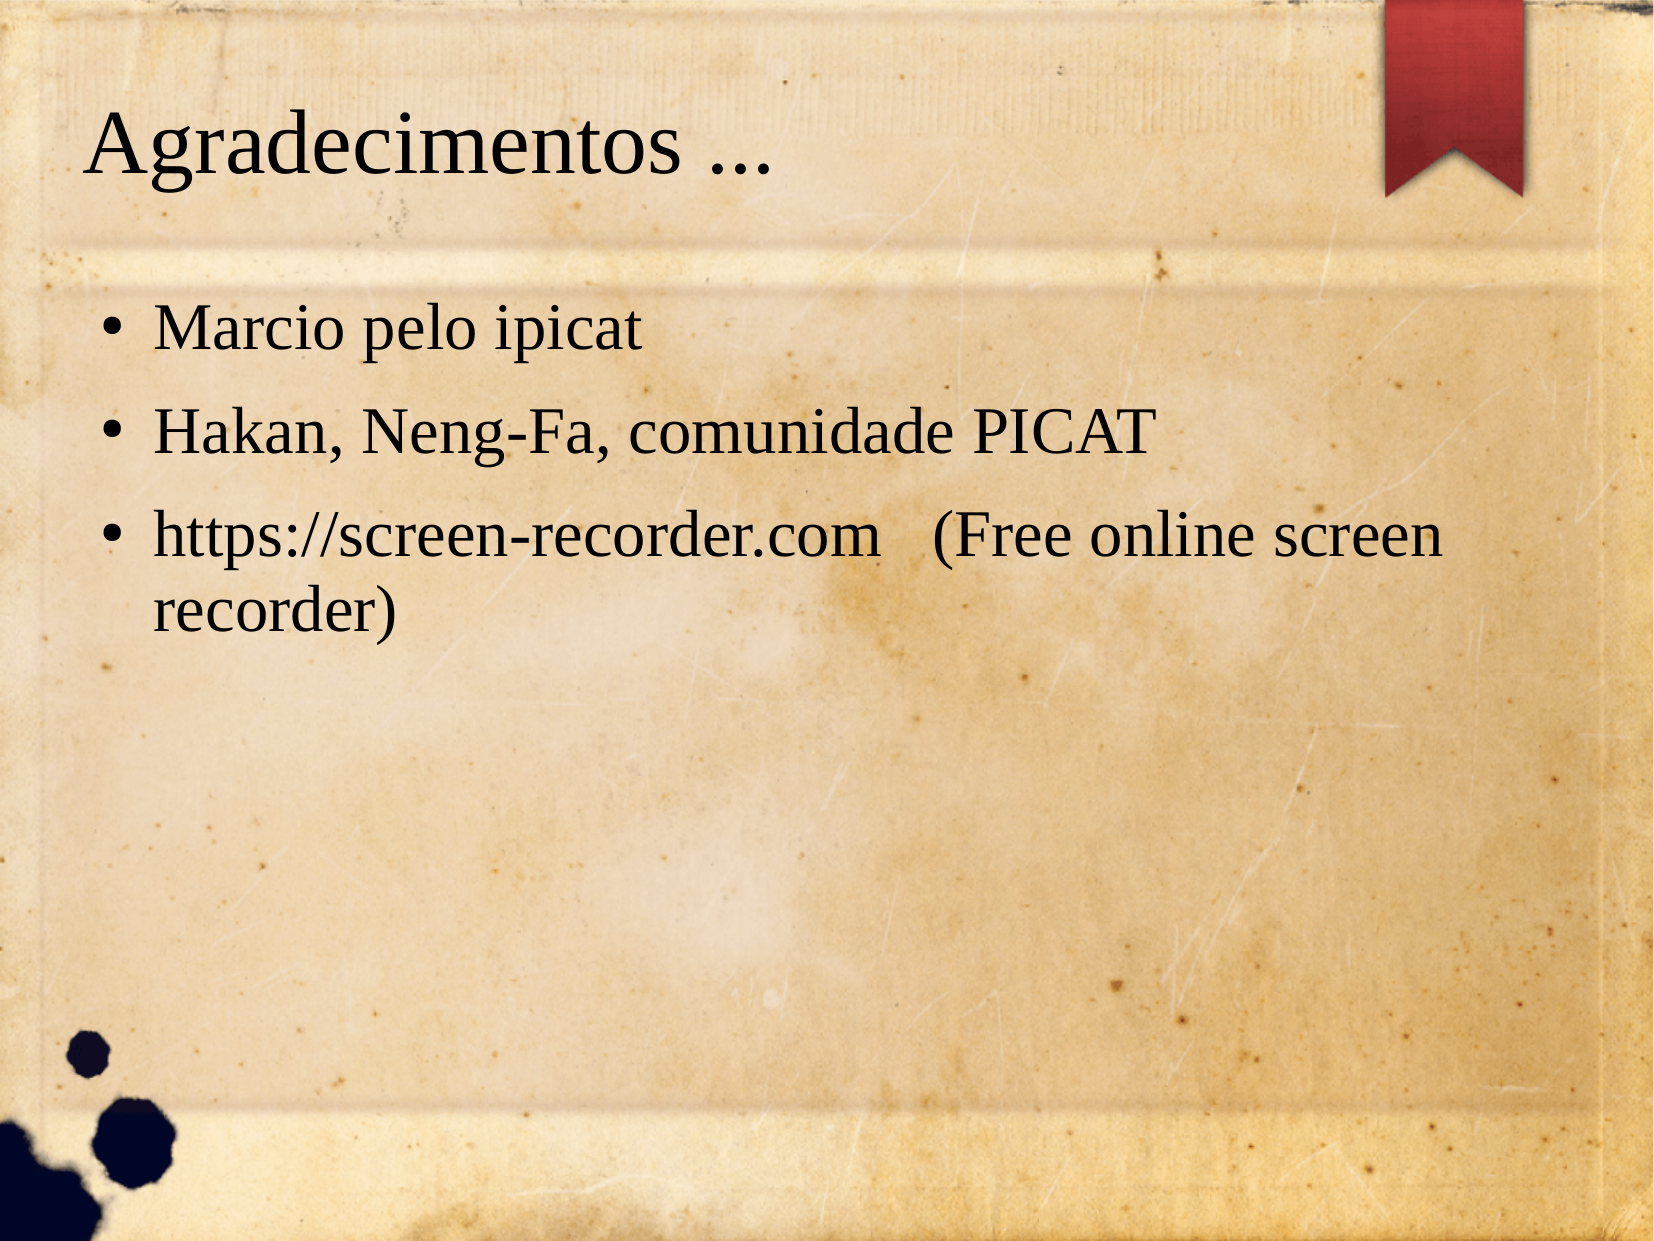

# Agradecimentos ...
Marcio pelo ipicat
Hakan, Neng-Fa, comunidade PICAT
https://screen-recorder.com (Free online screen recorder)